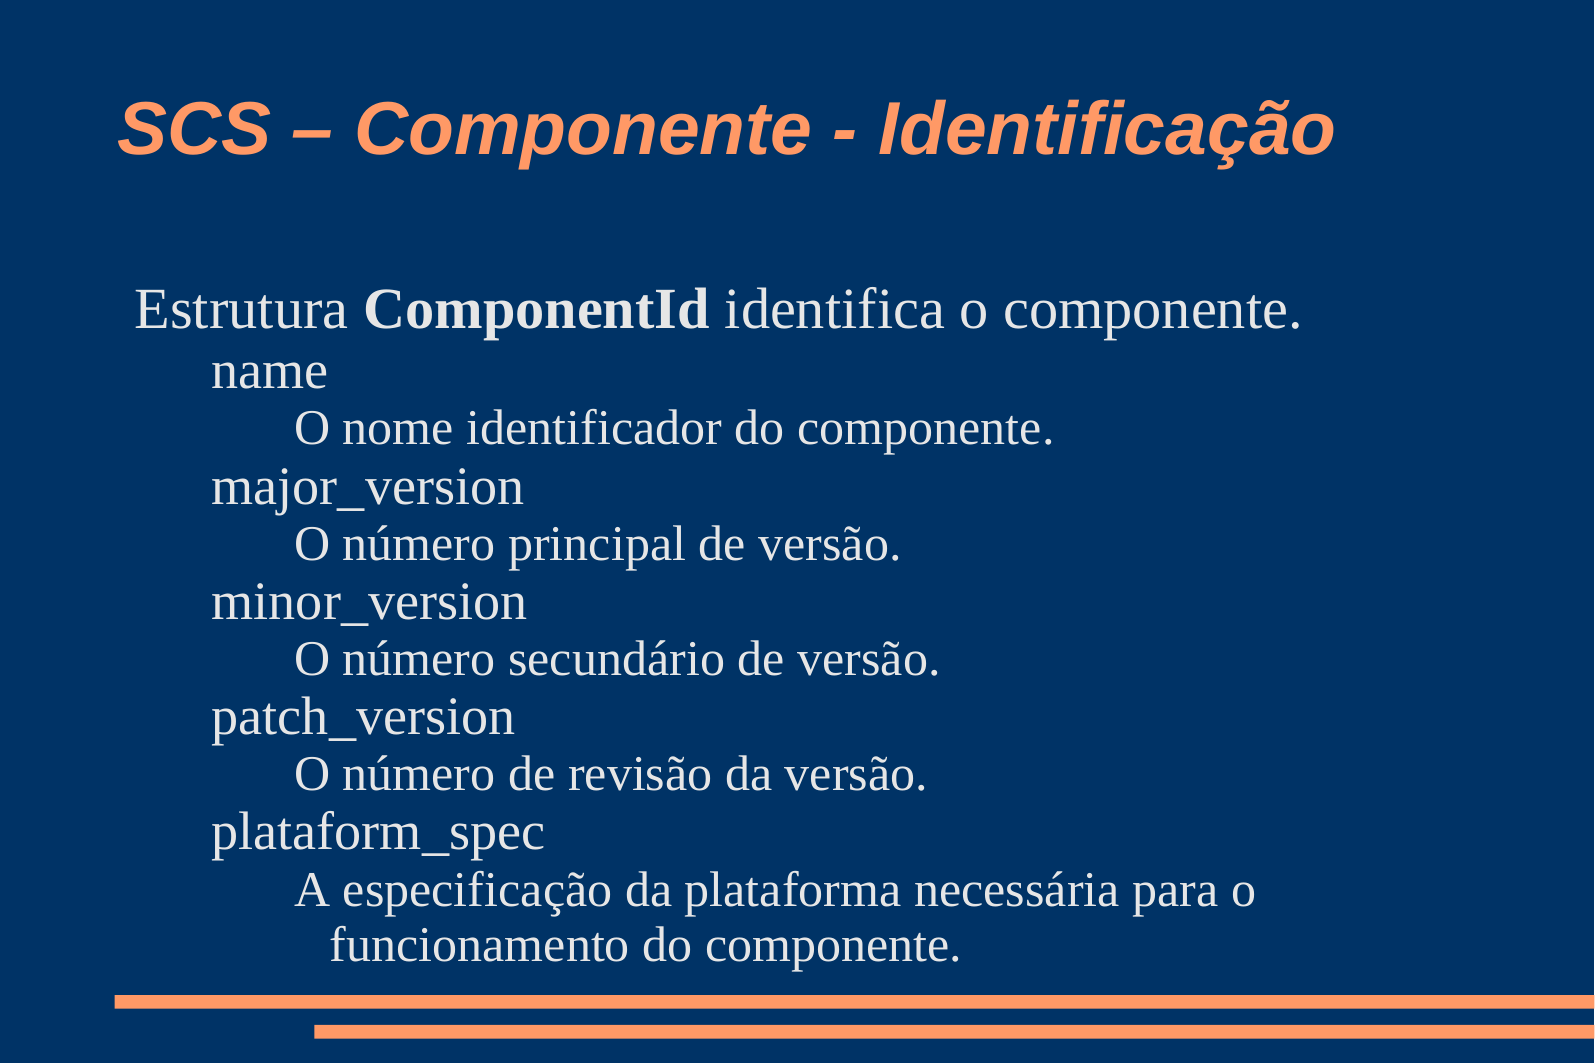

# SCS – Componente - Identificação
Estrutura ComponentId identifica o componente.
name
O nome identificador do componente.
major_version
O número principal de versão.
minor_version
O número secundário de versão.
patch_version
O número de revisão da versão.
plataform_spec
A especificação da plataforma necessária para o funcionamento do componente.